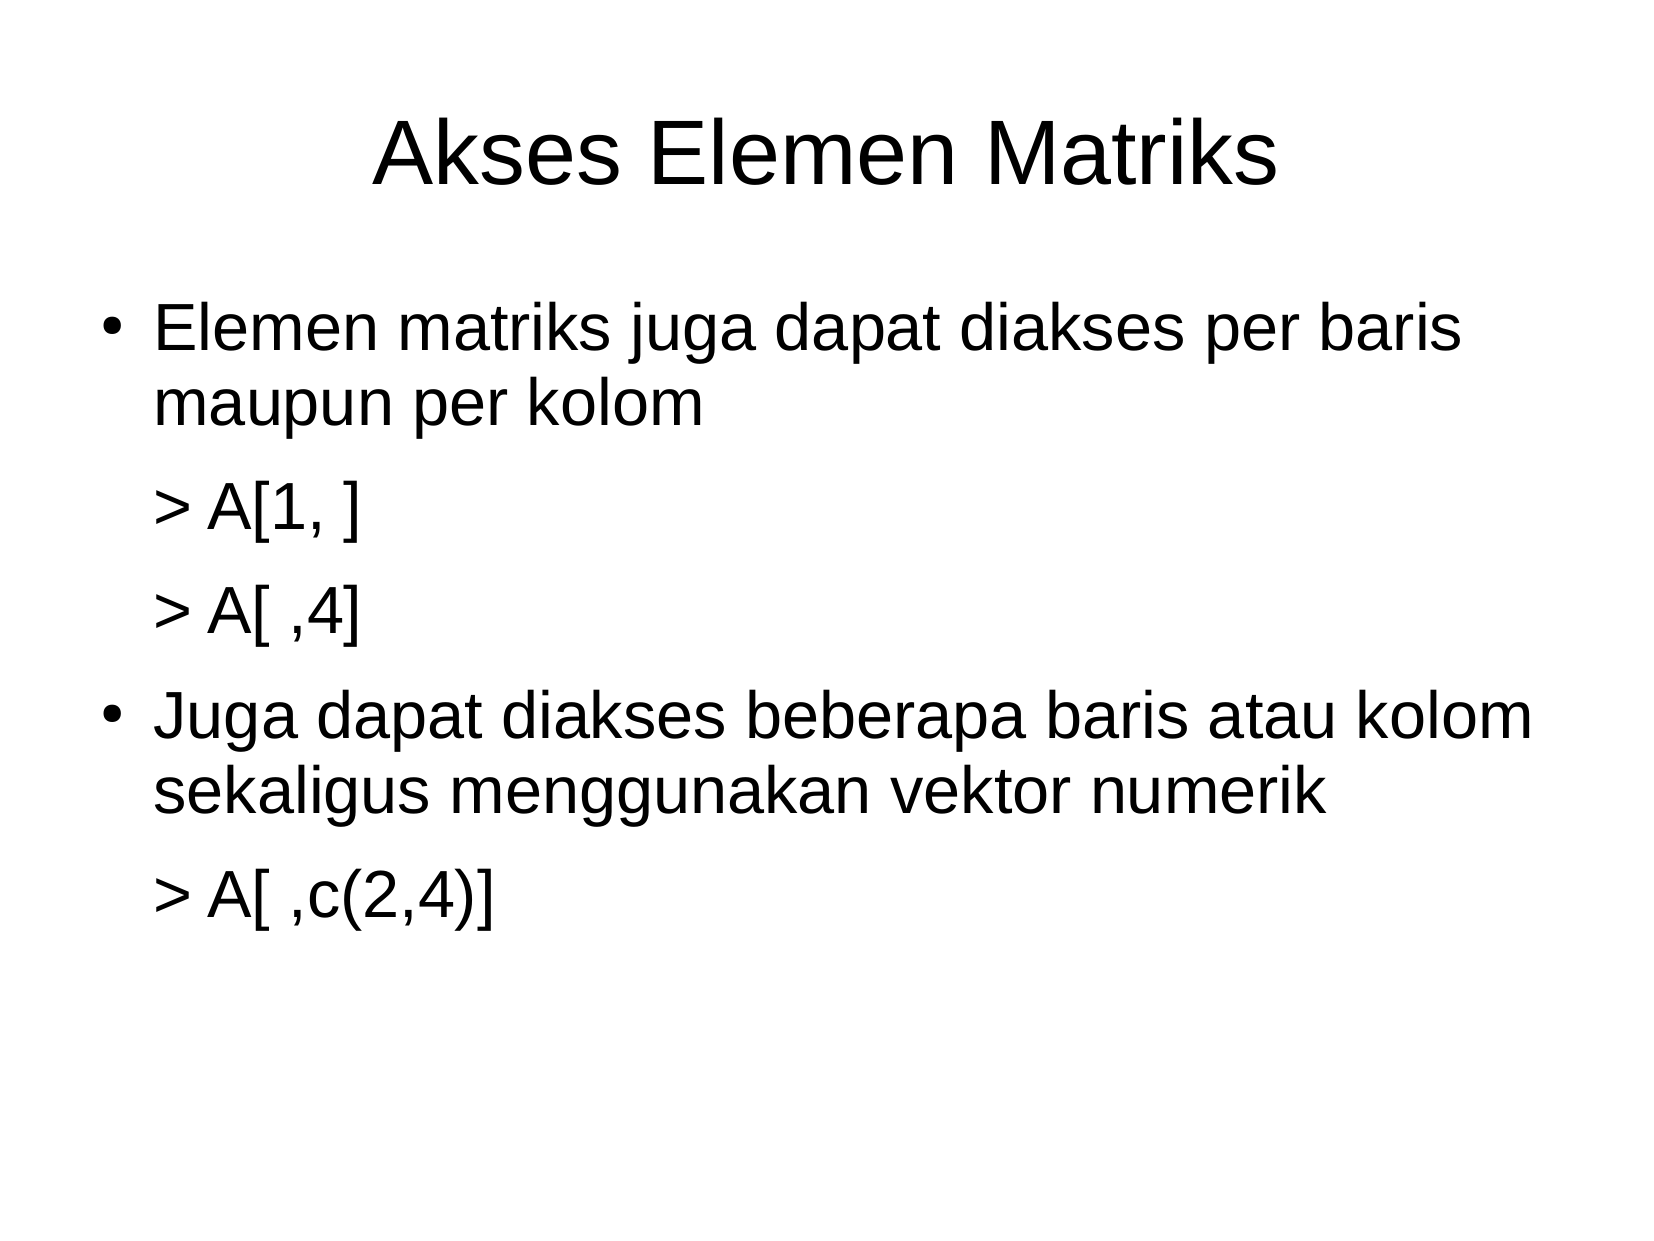

# Akses Elemen Matriks
Elemen matriks juga dapat diakses per baris maupun per kolom
> A[1, ]
> A[ ,4]
Juga dapat diakses beberapa baris atau kolom sekaligus menggunakan vektor numerik
> A[ ,c(2,4)]